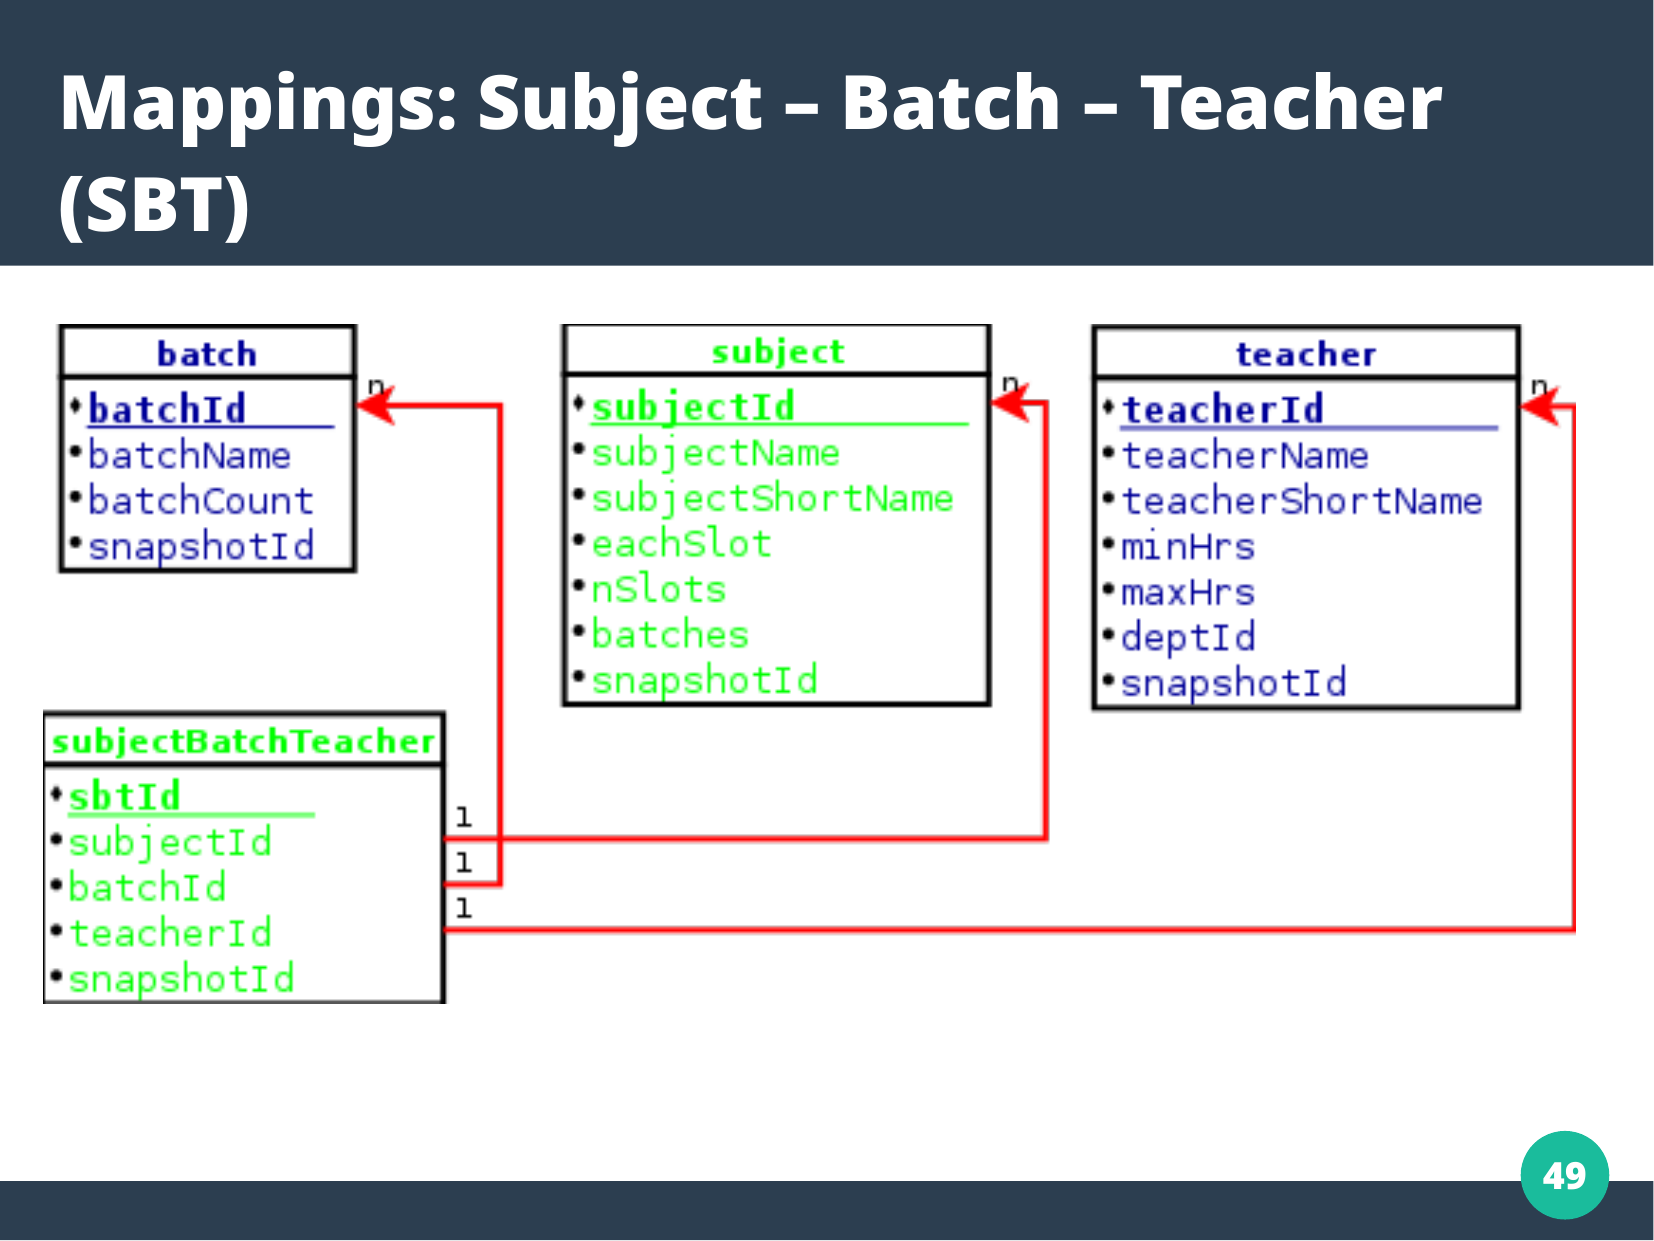

# Mappings: Subject – Batch – Teacher (SBT)
49